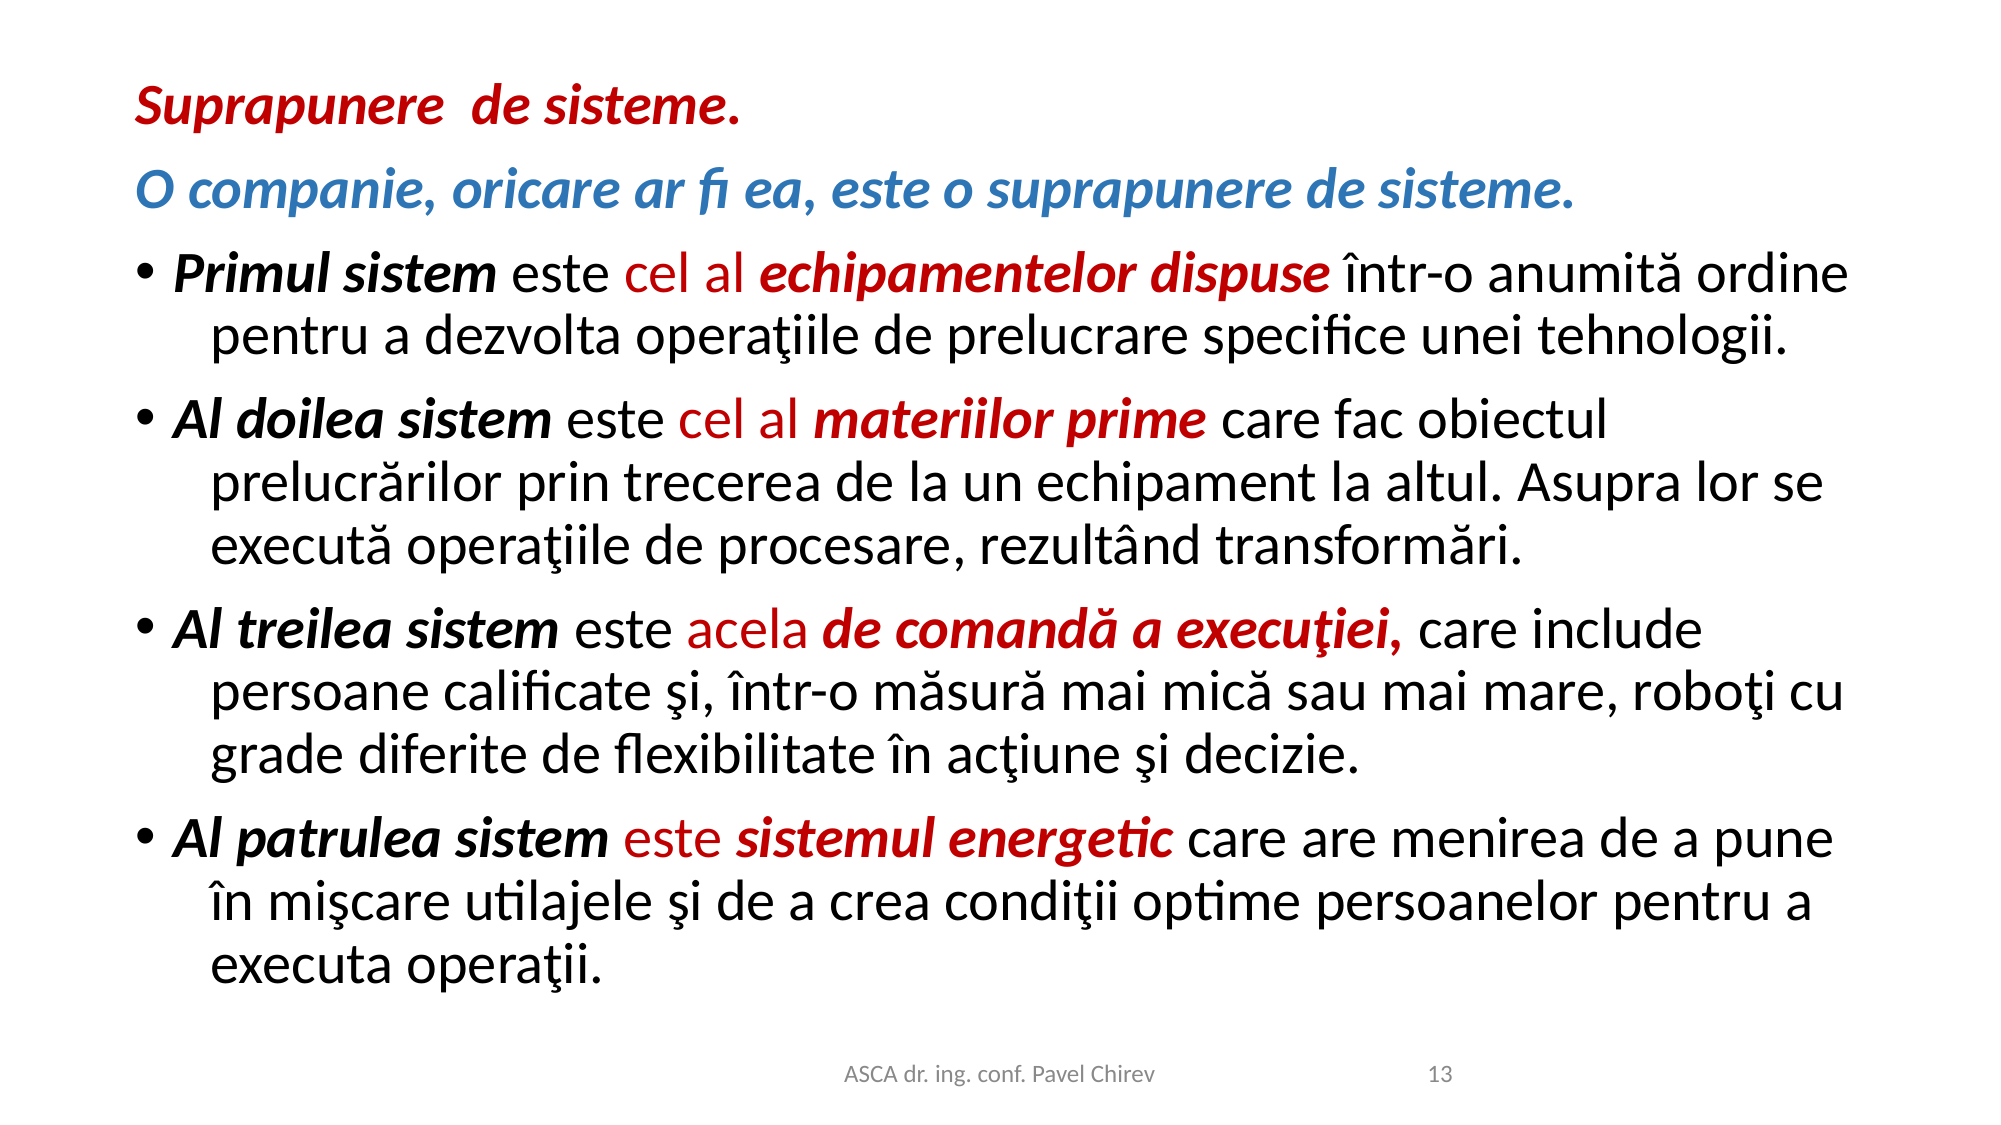

# Suprapunere de sisteme.
O companie, oricare ar fi ea, este o suprapunere de sisteme.
Primul sistem este cel al echipamentelor dispuse într-o anumită ordine pentru a dezvolta operaţiile de prelucrare specifice unei tehnologii.
Al doilea sistem este cel al materiilor prime care fac obiectul prelucrărilor prin trecerea de la un echipament la altul. Asupra lor se execută operaţiile de procesare, rezultând transformări.
Al treilea sistem este acela de comandă a execuţiei, care include persoane calificate şi, într-o măsură mai mică sau mai mare, roboţi cu grade diferite de flexibilitate în acţiune şi decizie.
Al patrulea sistem este sistemul energetic care are menirea de a pune în mişcare utilajele şi de a crea condiţii optime persoanelor pentru a executa operaţii.
ASCA dr. ing. conf. Pavel Chirev
13